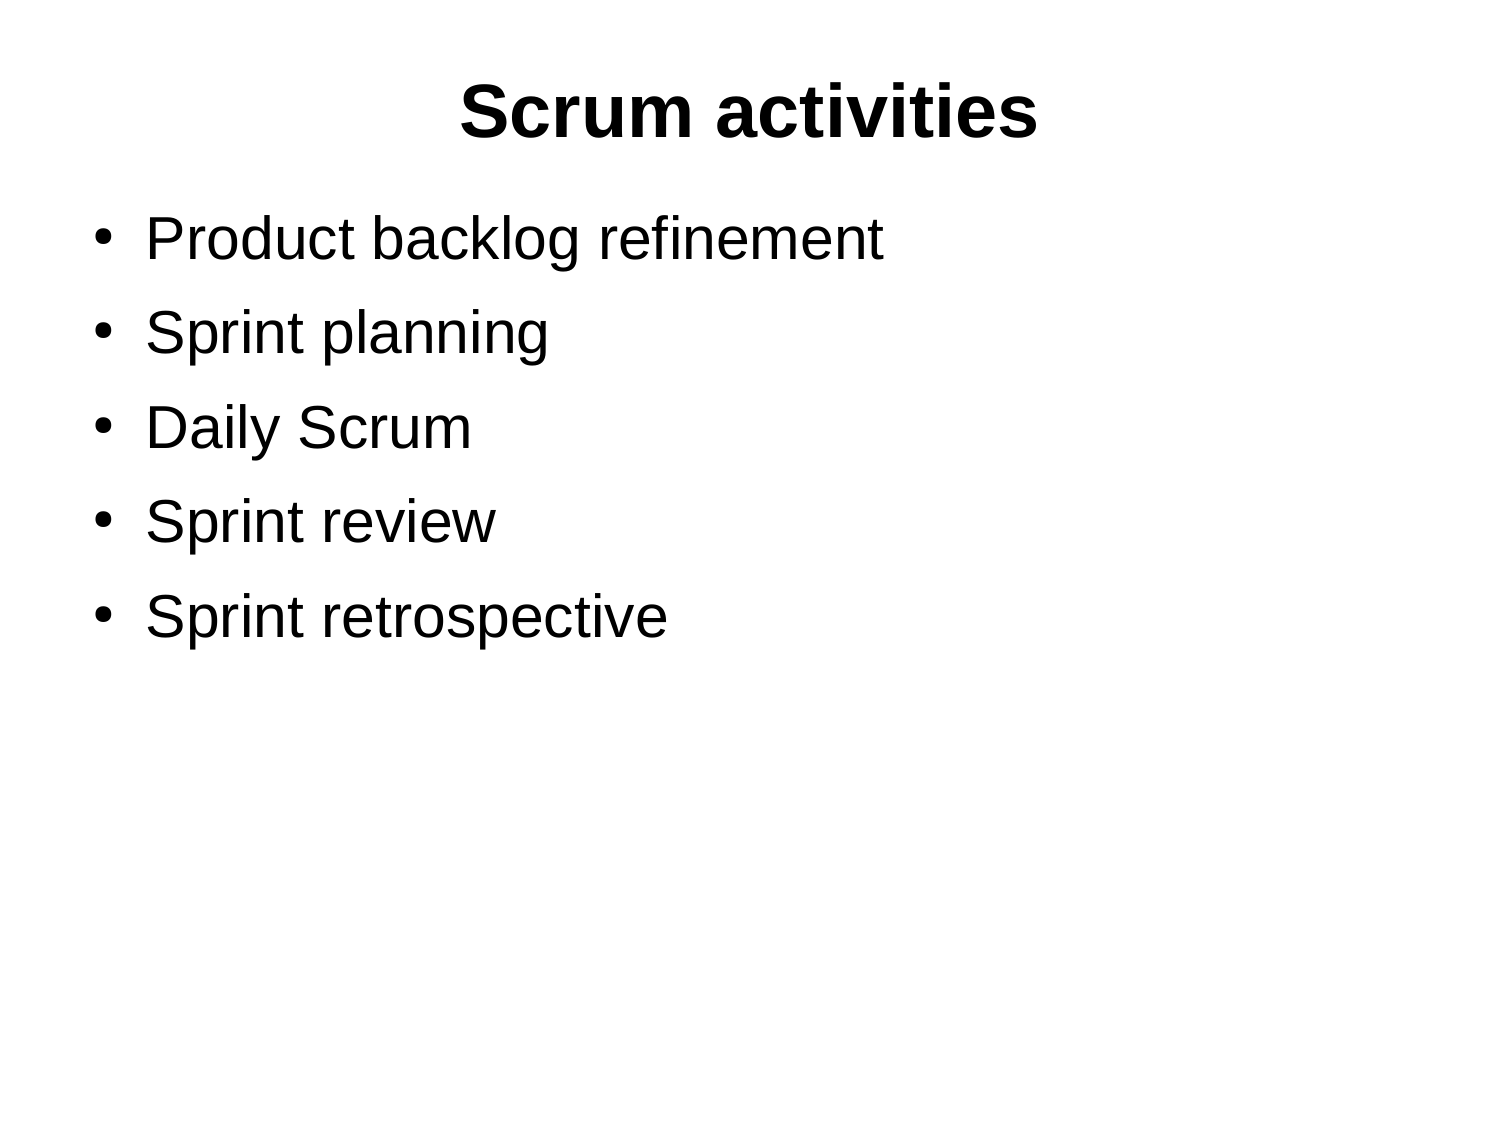

# Scrum activities
Product backlog refinement
Sprint planning
Daily Scrum
Sprint review
Sprint retrospective